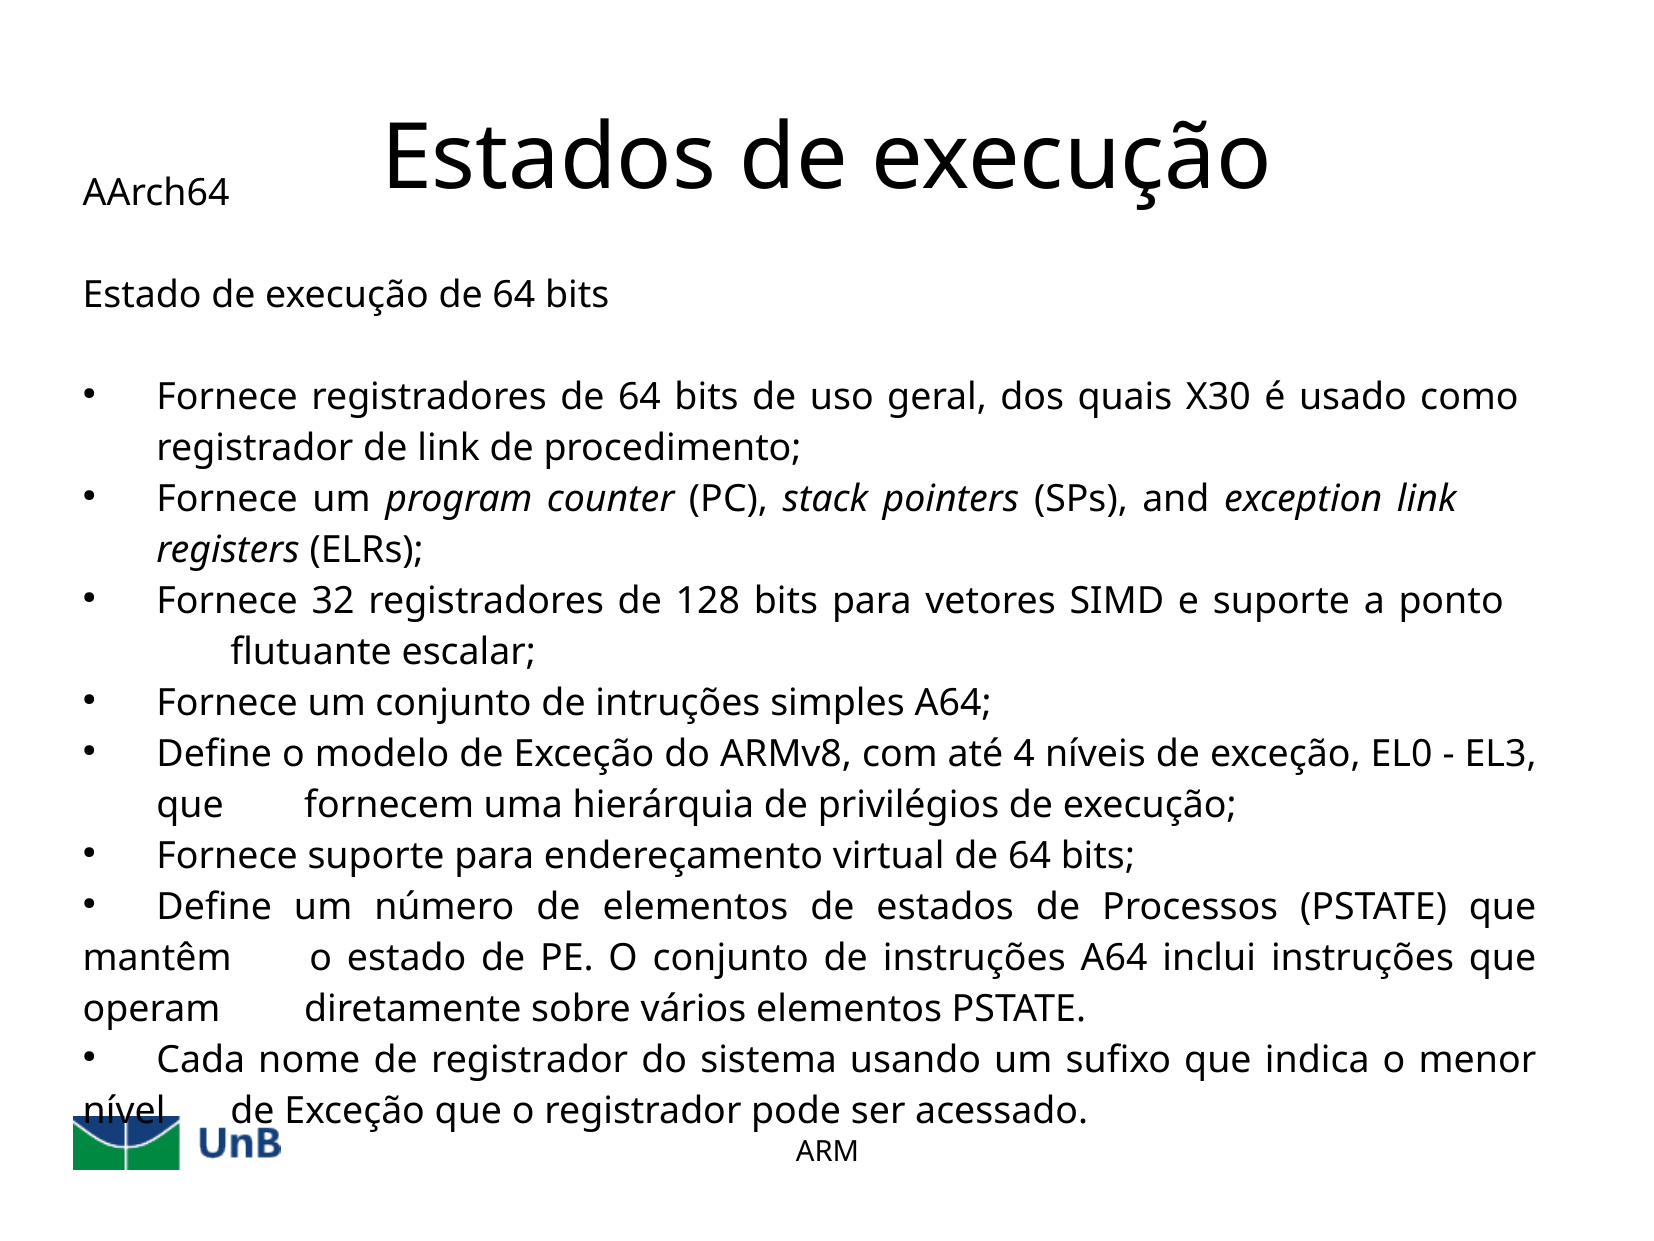

# Estados de execução
AArch64
Estado de execução de 64 bits
	Fornece registradores de 64 bits de uso geral, dos quais X30 é usado como 		registrador de link de procedimento;
	Fornece um program counter (PC), stack pointers (SPs), and exception link 		registers (ELRs);
	Fornece 32 registradores de 128 bits para vetores SIMD e suporte a ponto 			flutuante escalar;
	Fornece um conjunto de intruções simples A64;
	Define o modelo de Exceção do ARMv8, com até 4 níveis de exceção, EL0 - EL3, 	que 	fornecem uma hierárquia de privilégios de execução;
	Fornece suporte para endereçamento virtual de 64 bits;
	Define um número de elementos de estados de Processos (PSTATE) que mantêm 	o estado de PE. O conjunto de instruções A64 inclui instruções que operam 		diretamente sobre vários elementos PSTATE.
	Cada nome de registrador do sistema usando um sufixo que indica o menor nível 	de Exceção que o registrador pode ser acessado.
ARM